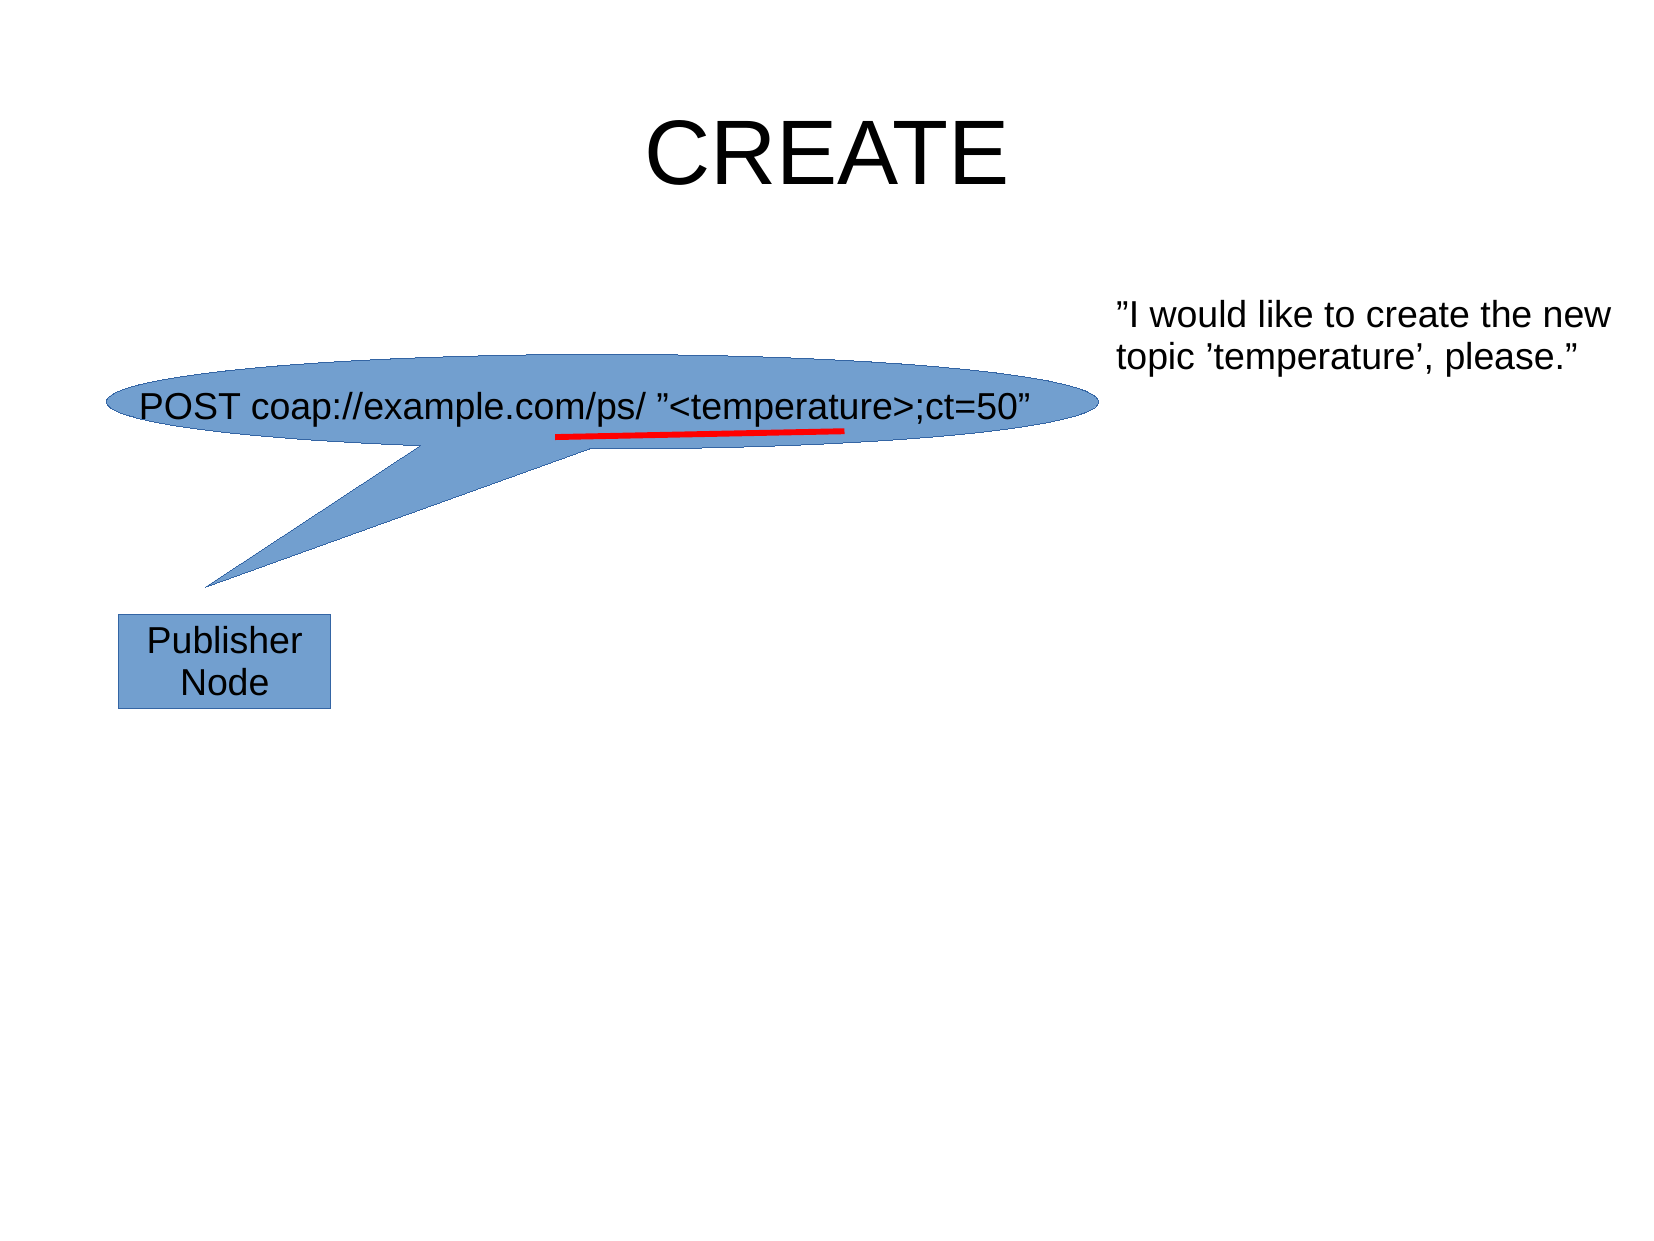

# CREATE
”I would like to create the new topic ’temperature’, please.”
POST coap://example.com/ps/ ”<temperature>;ct=50”
Publisher
Node